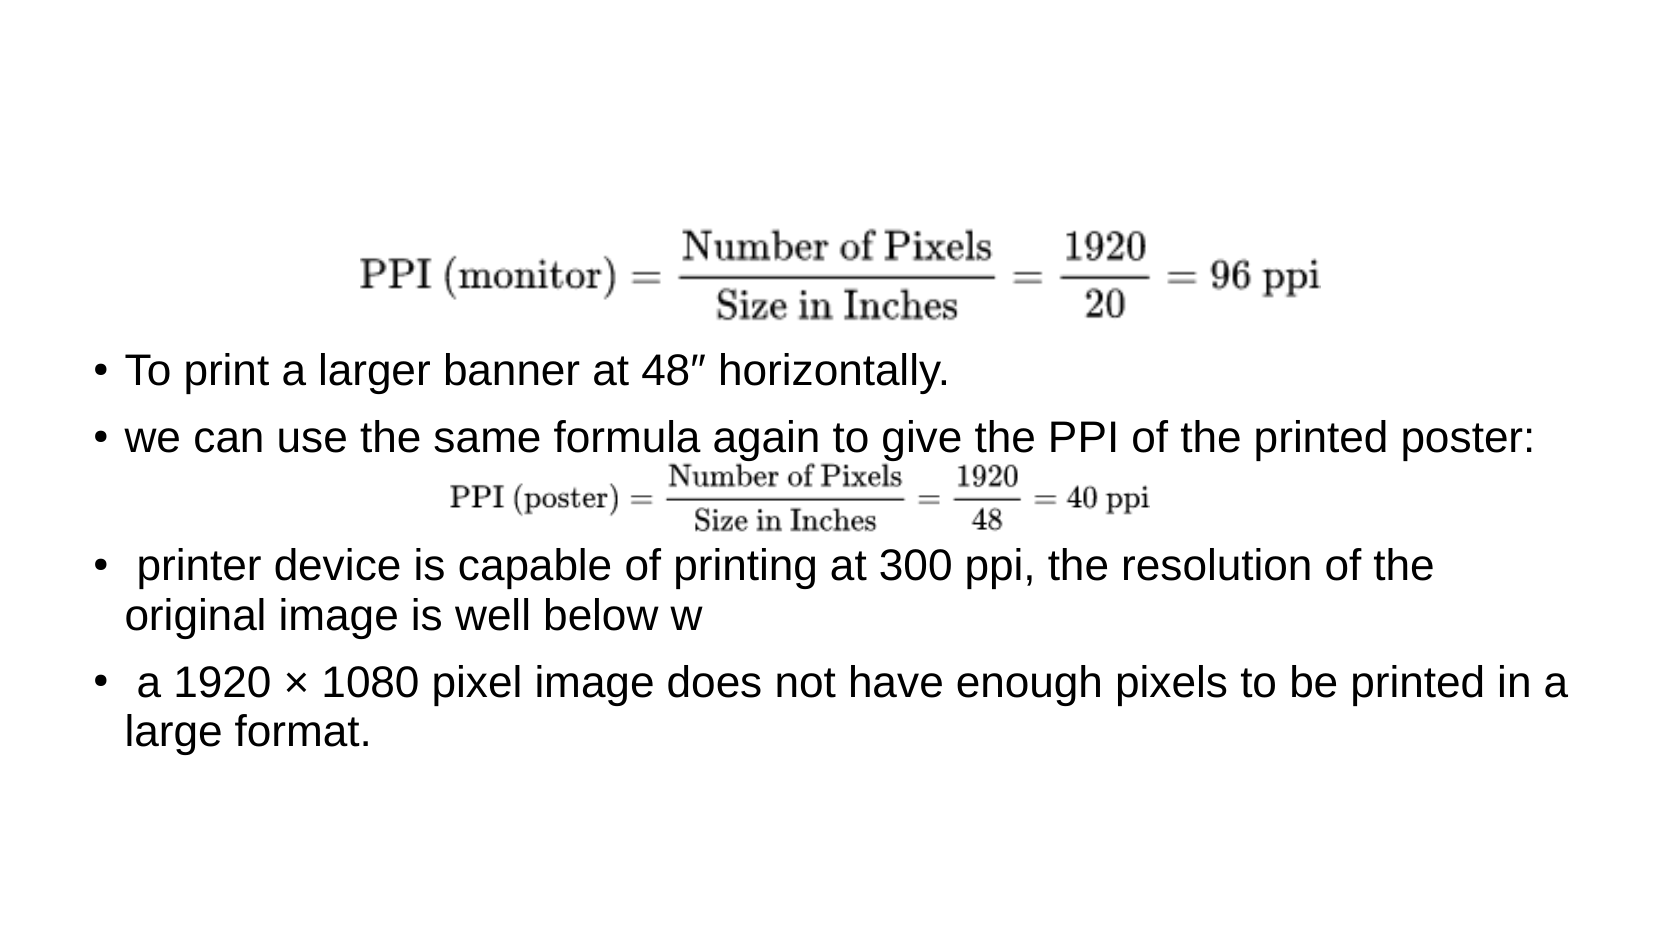

#
To print a larger banner at 48″ horizontally.
we can use the same formula again to give the PPI of the printed poster:
 printer device is capable of printing at 300 ppi, the resolution of the original image is well below w
 a 1920 × 1080 pixel image does not have enough pixels to be printed in a large format.